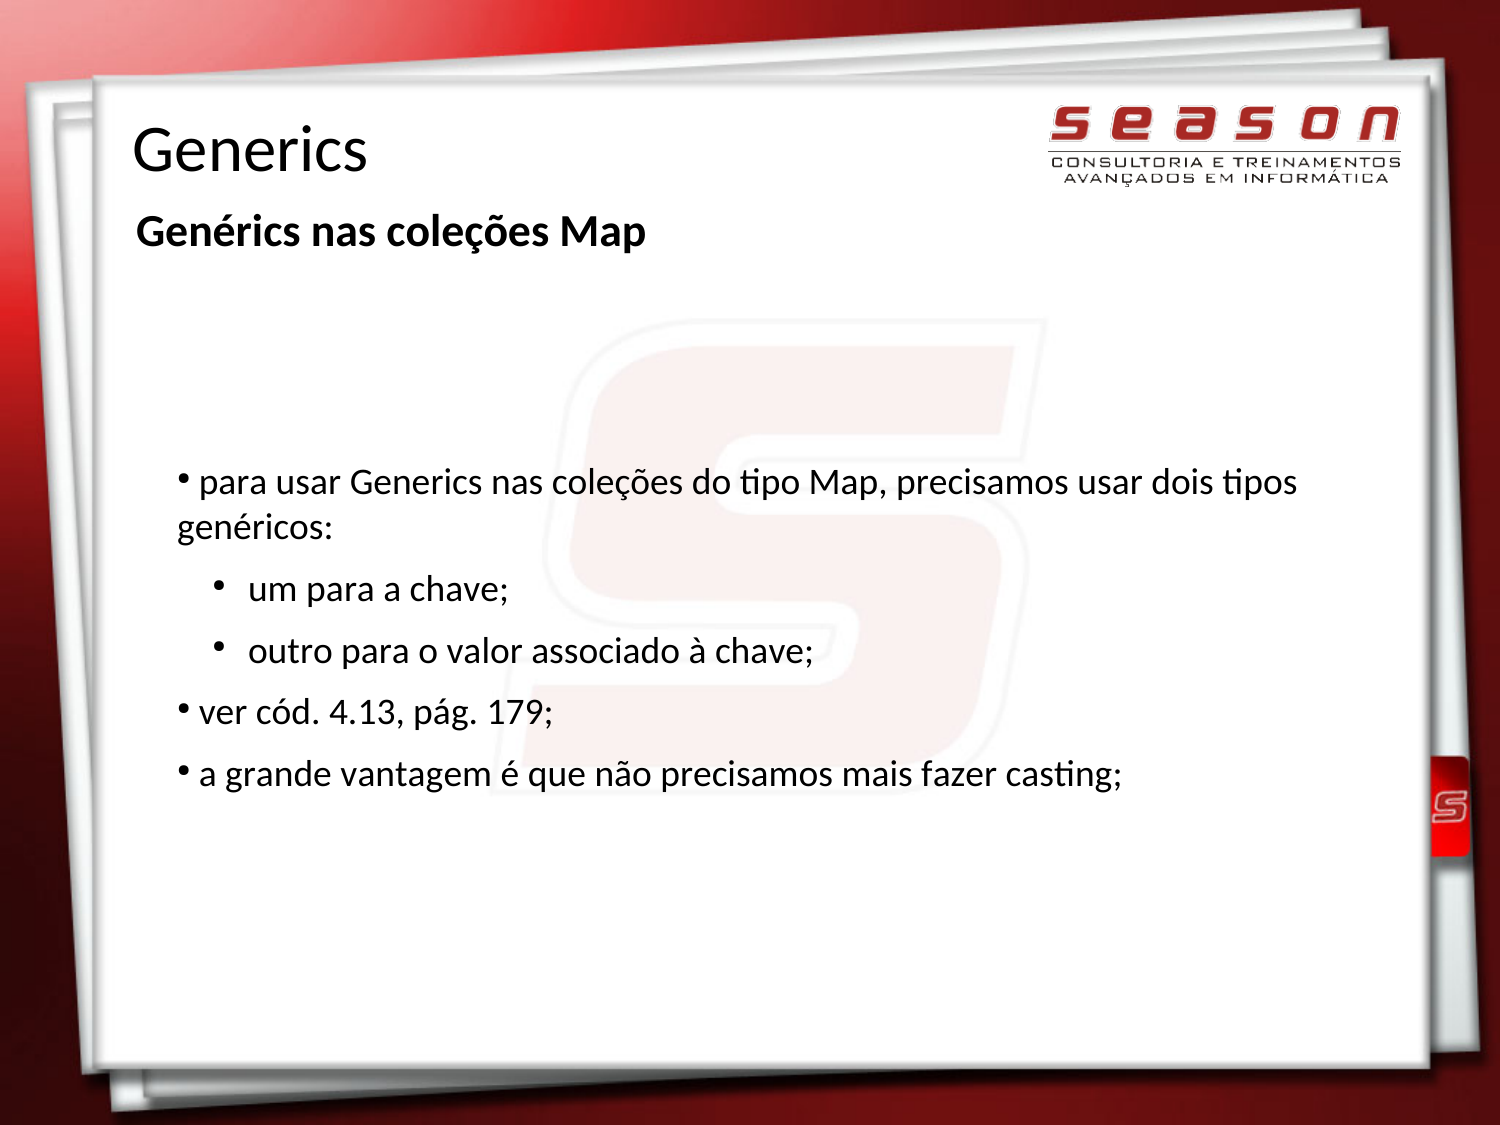

# Generics
Genérics nas coleções Map
 para usar Generics nas coleções do tipo Map, precisamos usar dois tipos genéricos:
um para a chave;
outro para o valor associado à chave;
 ver cód. 4.13, pág. 179;
 a grande vantagem é que não precisamos mais fazer casting;